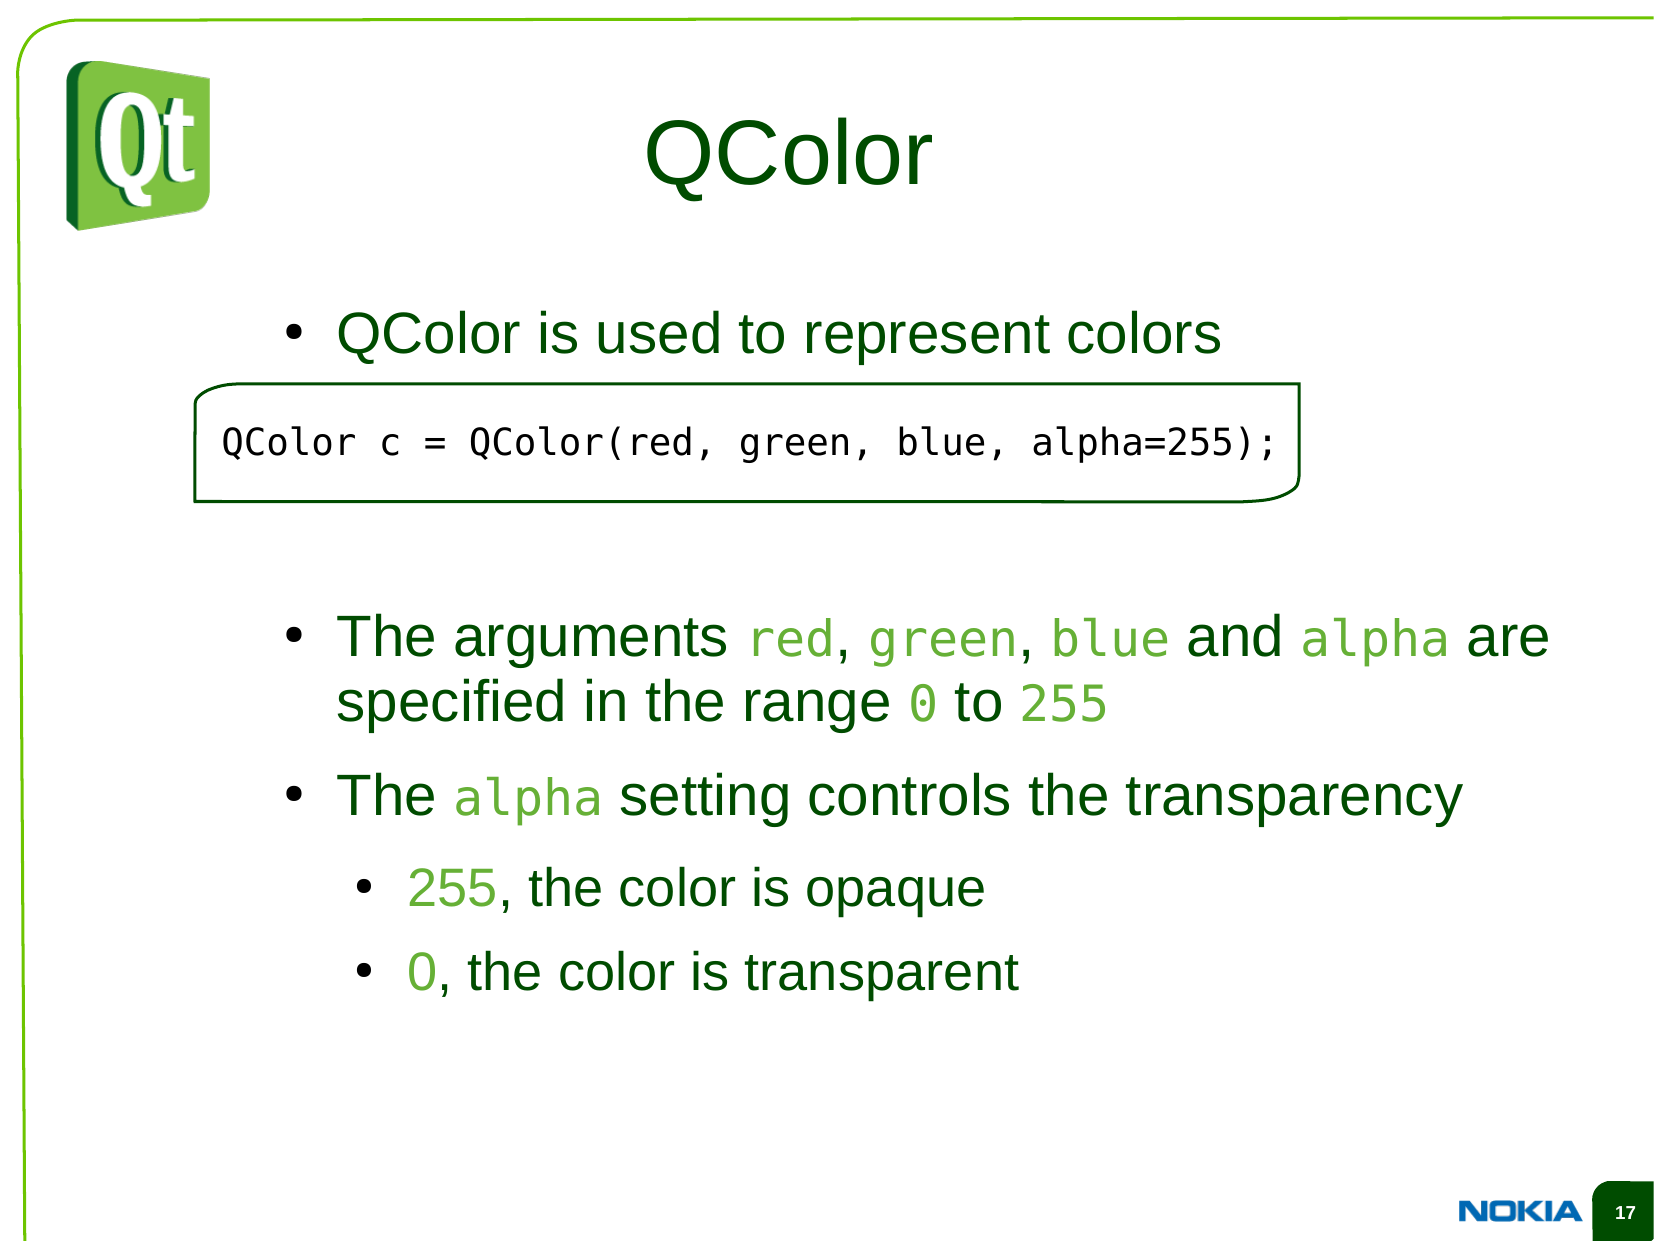

# QColor
QColor is used to represent colors
The arguments red, green, blue and alpha are specified in the range 0 to 255
The alpha setting controls the transparency
255, the color is opaque
0, the color is transparent
QColor c = QColor(red, green, blue, alpha=255);